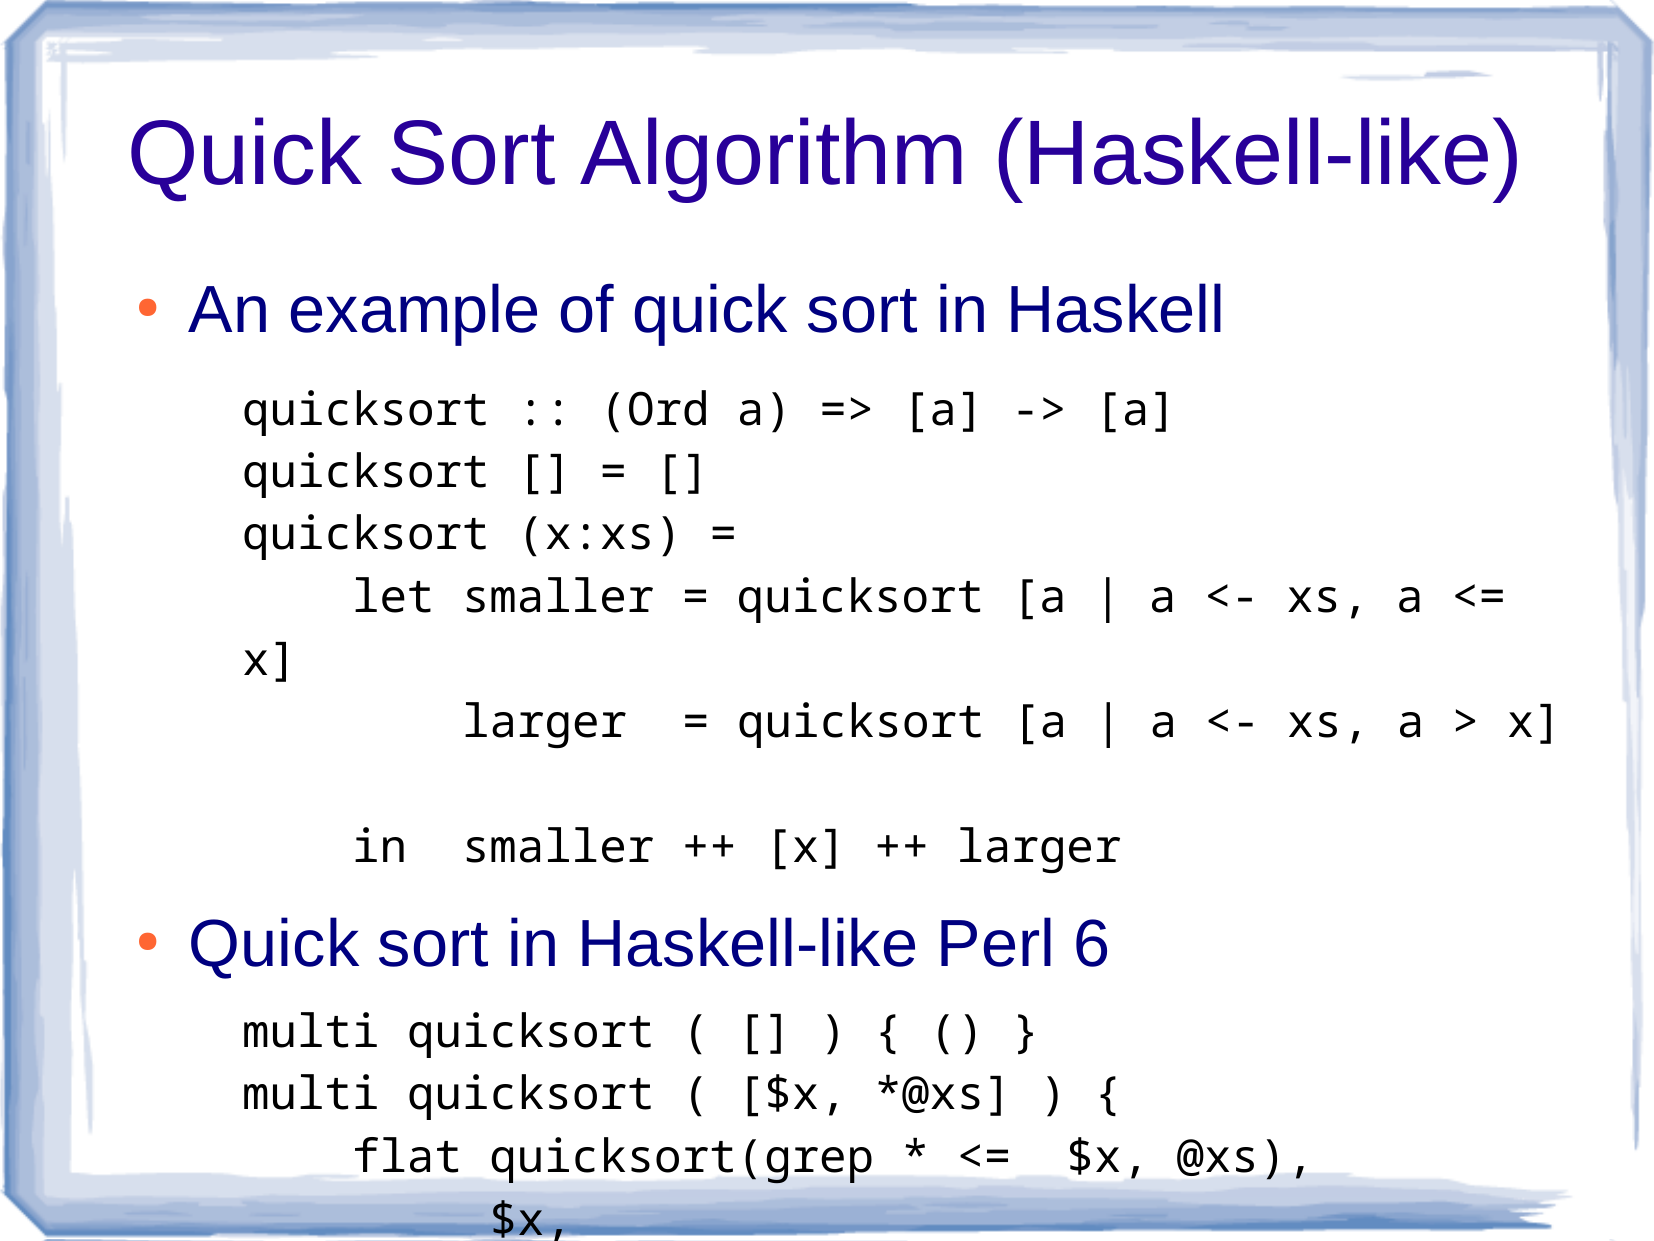

# Quick Sort Algorithm (Haskell-like)
An example of quick sort in Haskell
quicksort :: (Ord a) => [a] -> [a]
quicksort [] = []
quicksort (x:xs) =
 let smaller = quicksort [a | a <- xs, a <= x]
 larger = quicksort [a | a <- xs, a > x]
 in smaller ++ [x] ++ larger
Quick sort in Haskell-like Perl 6
multi quicksort ( [] ) { () }
multi quicksort ( [$x, *@xs] ) {
 flat quicksort(grep * <= $x, @xs),
 $x,
 quicksort(grep * > $x, @xs)
}